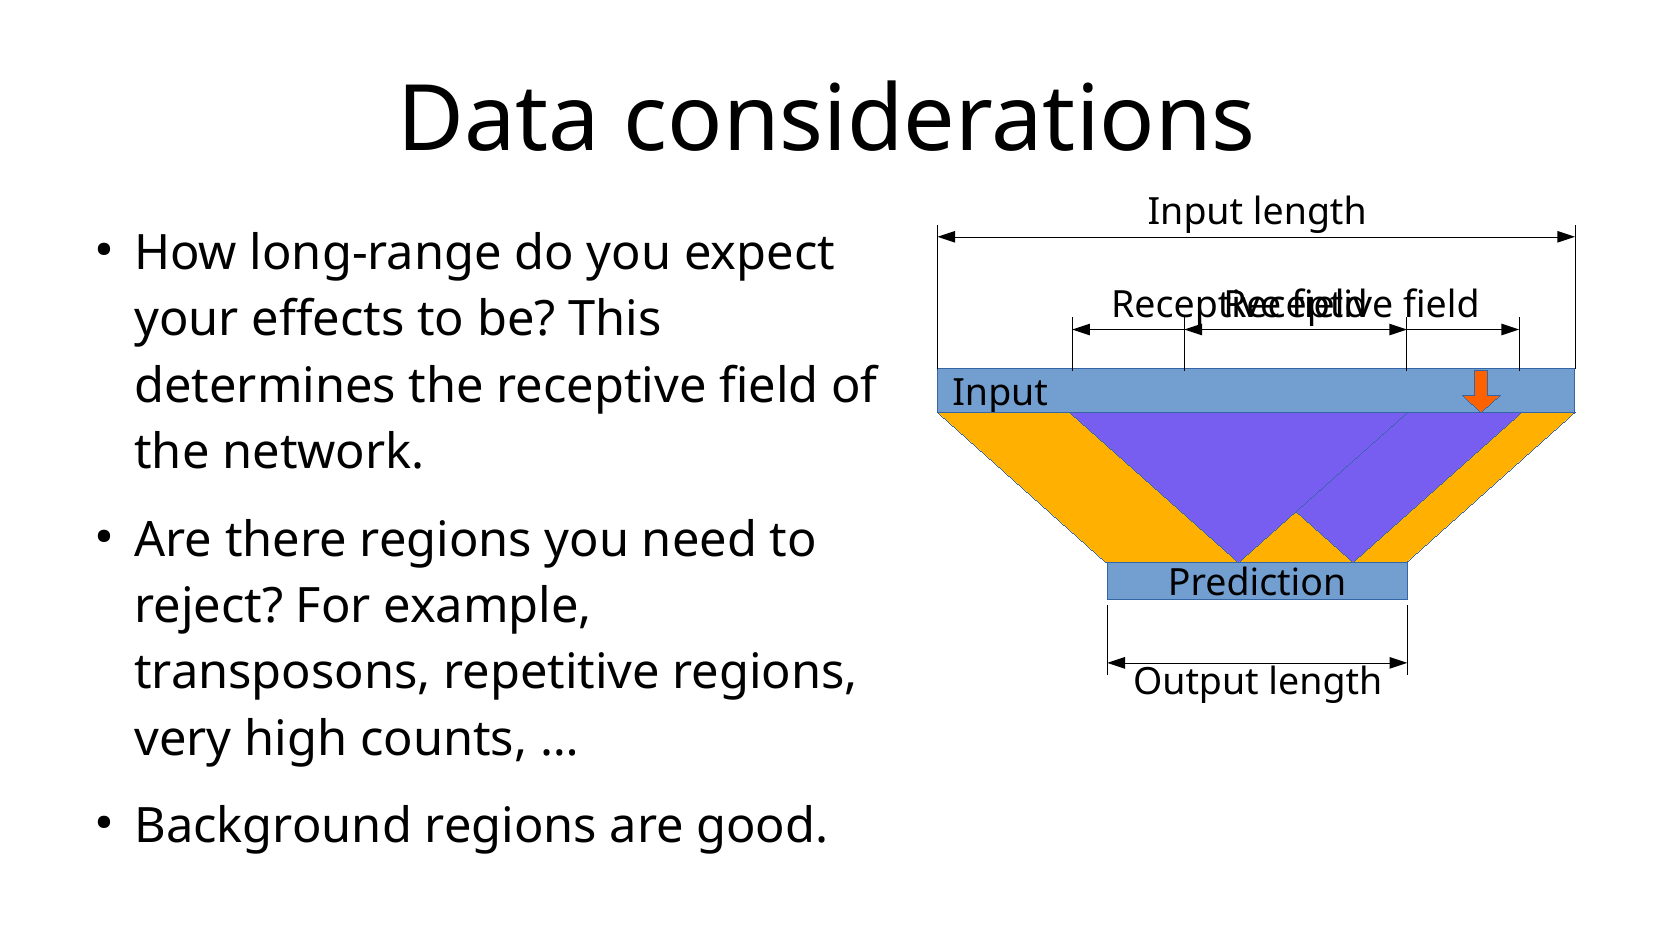

# Data considerations
How long-range do you expect your effects to be? This determines the receptive field of the network.
Are there regions you need to reject? For example, transposons, repetitive regions, very high counts, …
Background regions are good.
Input
Prediction